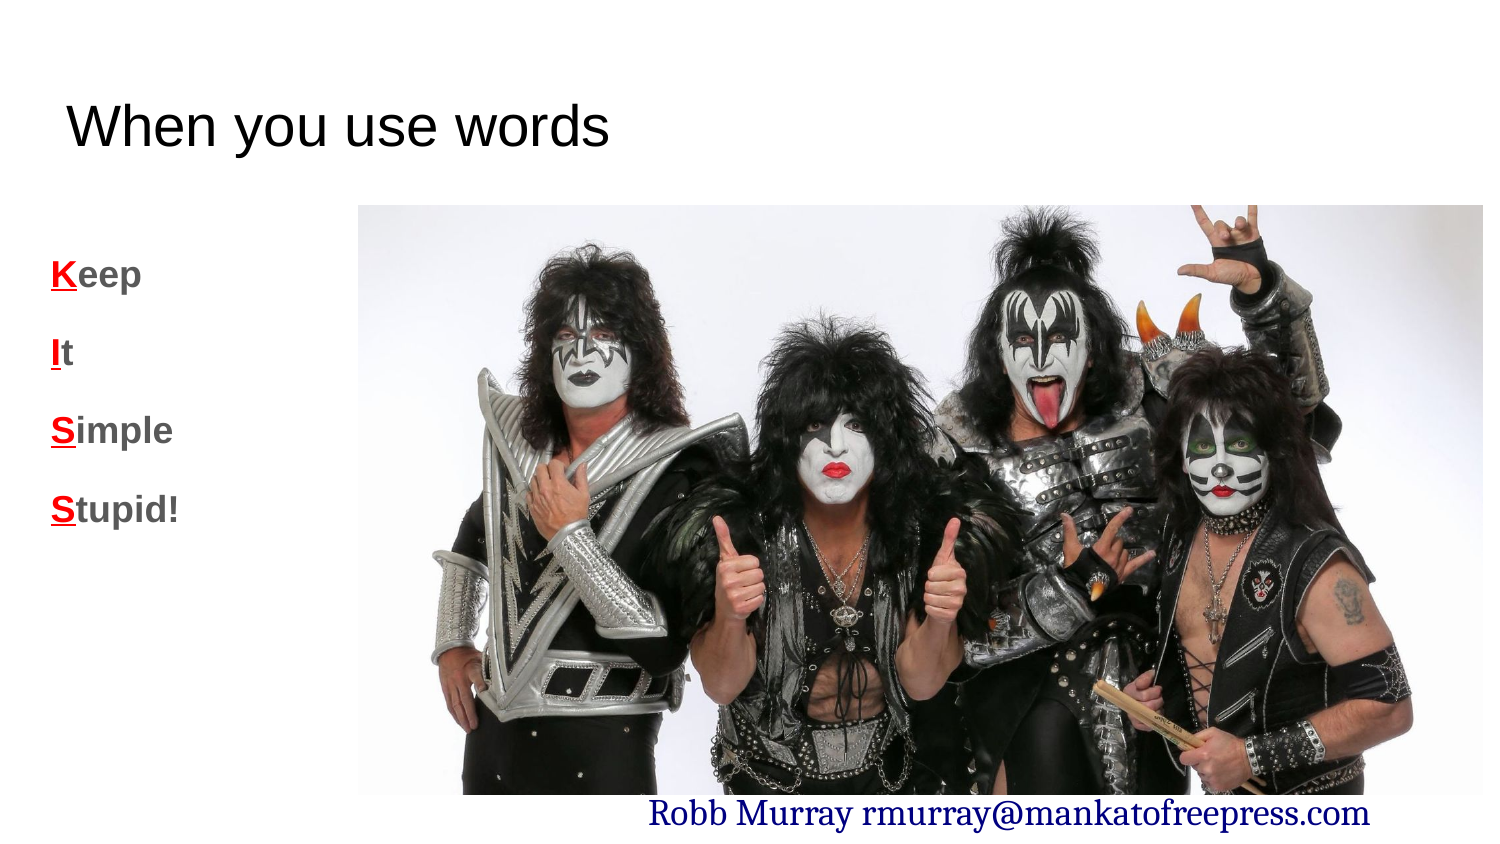

# When you use words
Keep
It
Simple
Stupid!
Robb Murray rmurray@mankatofreepress.com